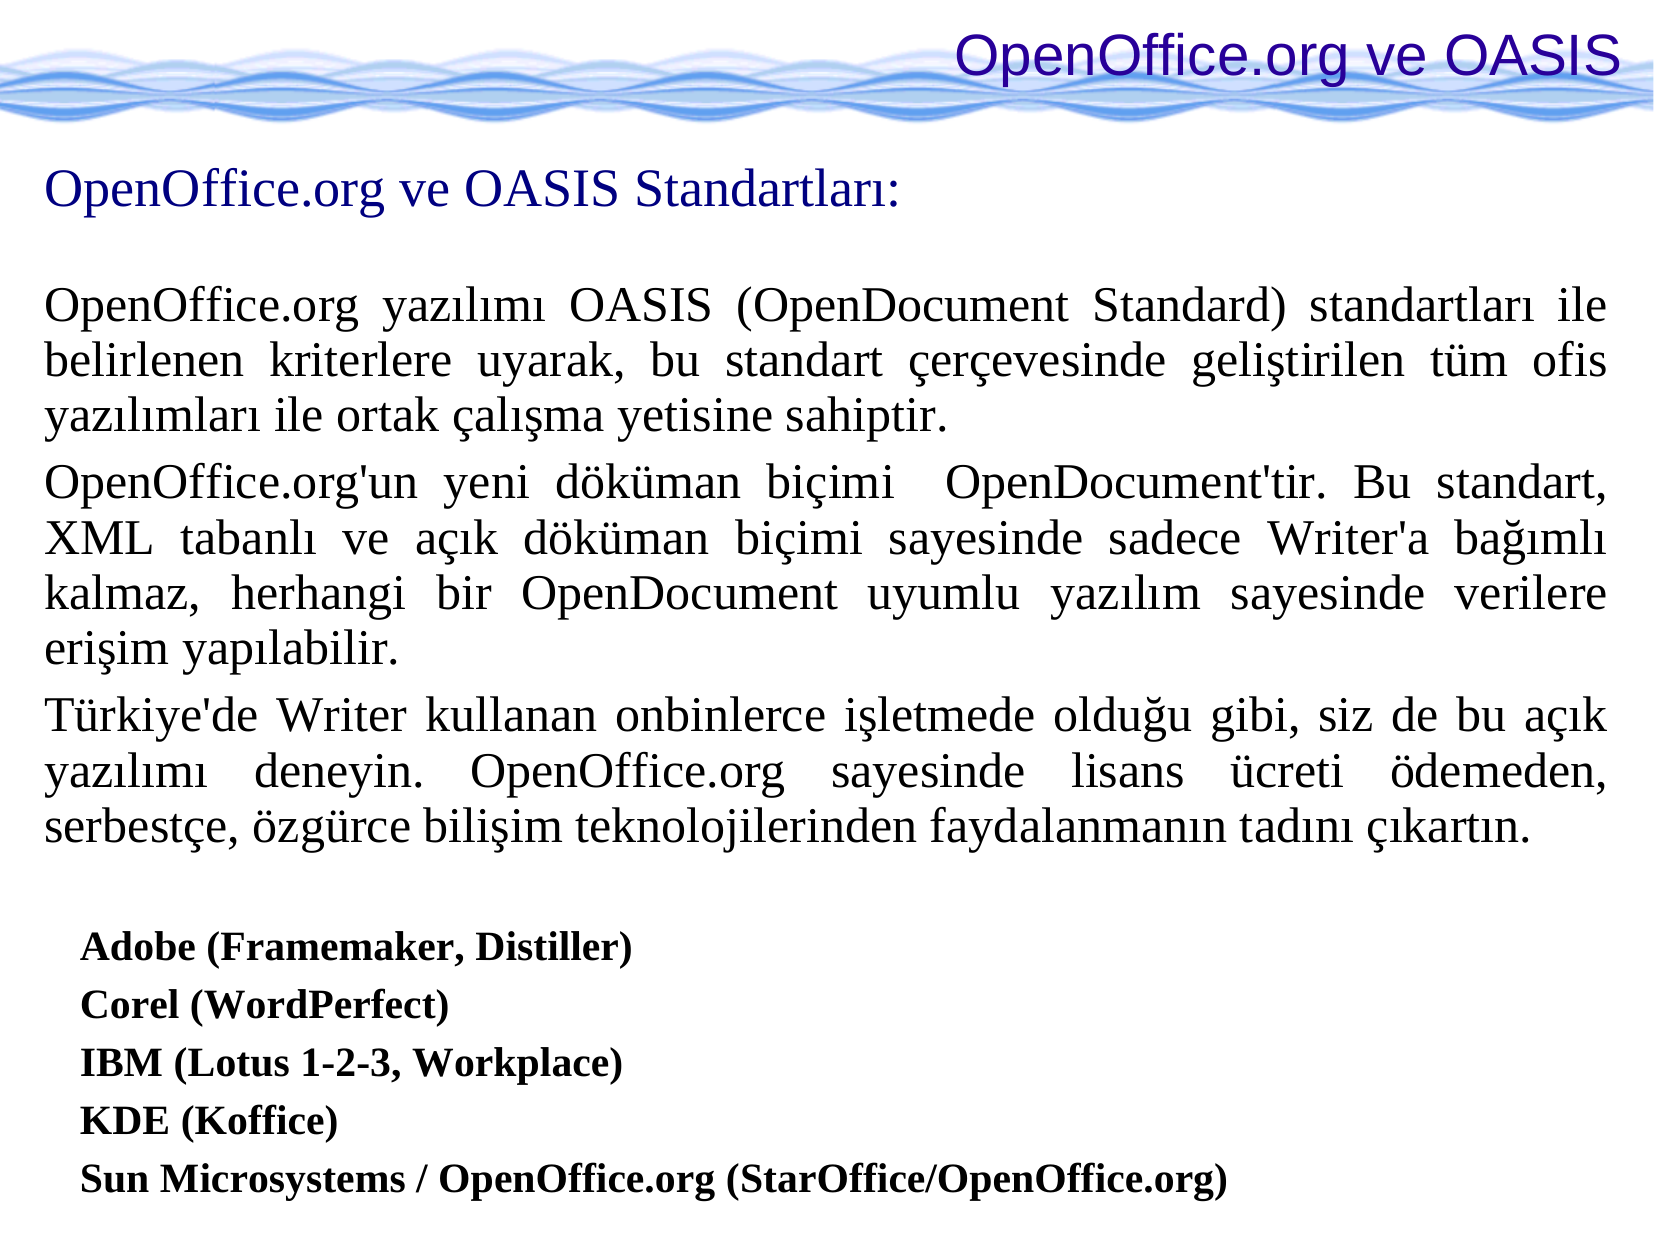

OpenOffice.org ve OASIS
OpenOffice.org ve OASIS Standartları:
OpenOffice.org yazılımı OASIS (OpenDocument Standard) standartları ile belirlenen kriterlere uyarak, bu standart çerçevesinde geliştirilen tüm ofis yazılımları ile ortak çalışma yetisine sahiptir.
OpenOffice.org'un yeni döküman biçimi OpenDocument'tir. Bu standart, XML tabanlı ve açık döküman biçimi sayesinde sadece Writer'a bağımlı kalmaz, herhangi bir OpenDocument uyumlu yazılım sayesinde verilere erişim yapılabilir.
Türkiye'de Writer kullanan onbinlerce işletmede olduğu gibi, siz de bu açık yazılımı deneyin. OpenOffice.org sayesinde lisans ücreti ödemeden, serbestçe, özgürce bilişim teknolojilerinden faydalanmanın tadını çıkartın.
Adobe (Framemaker, Distiller)
Corel (WordPerfect)
IBM (Lotus 1-2-3, Workplace)
KDE (Koffice)
Sun Microsystems / OpenOffice.org (StarOffice/OpenOffice.org)